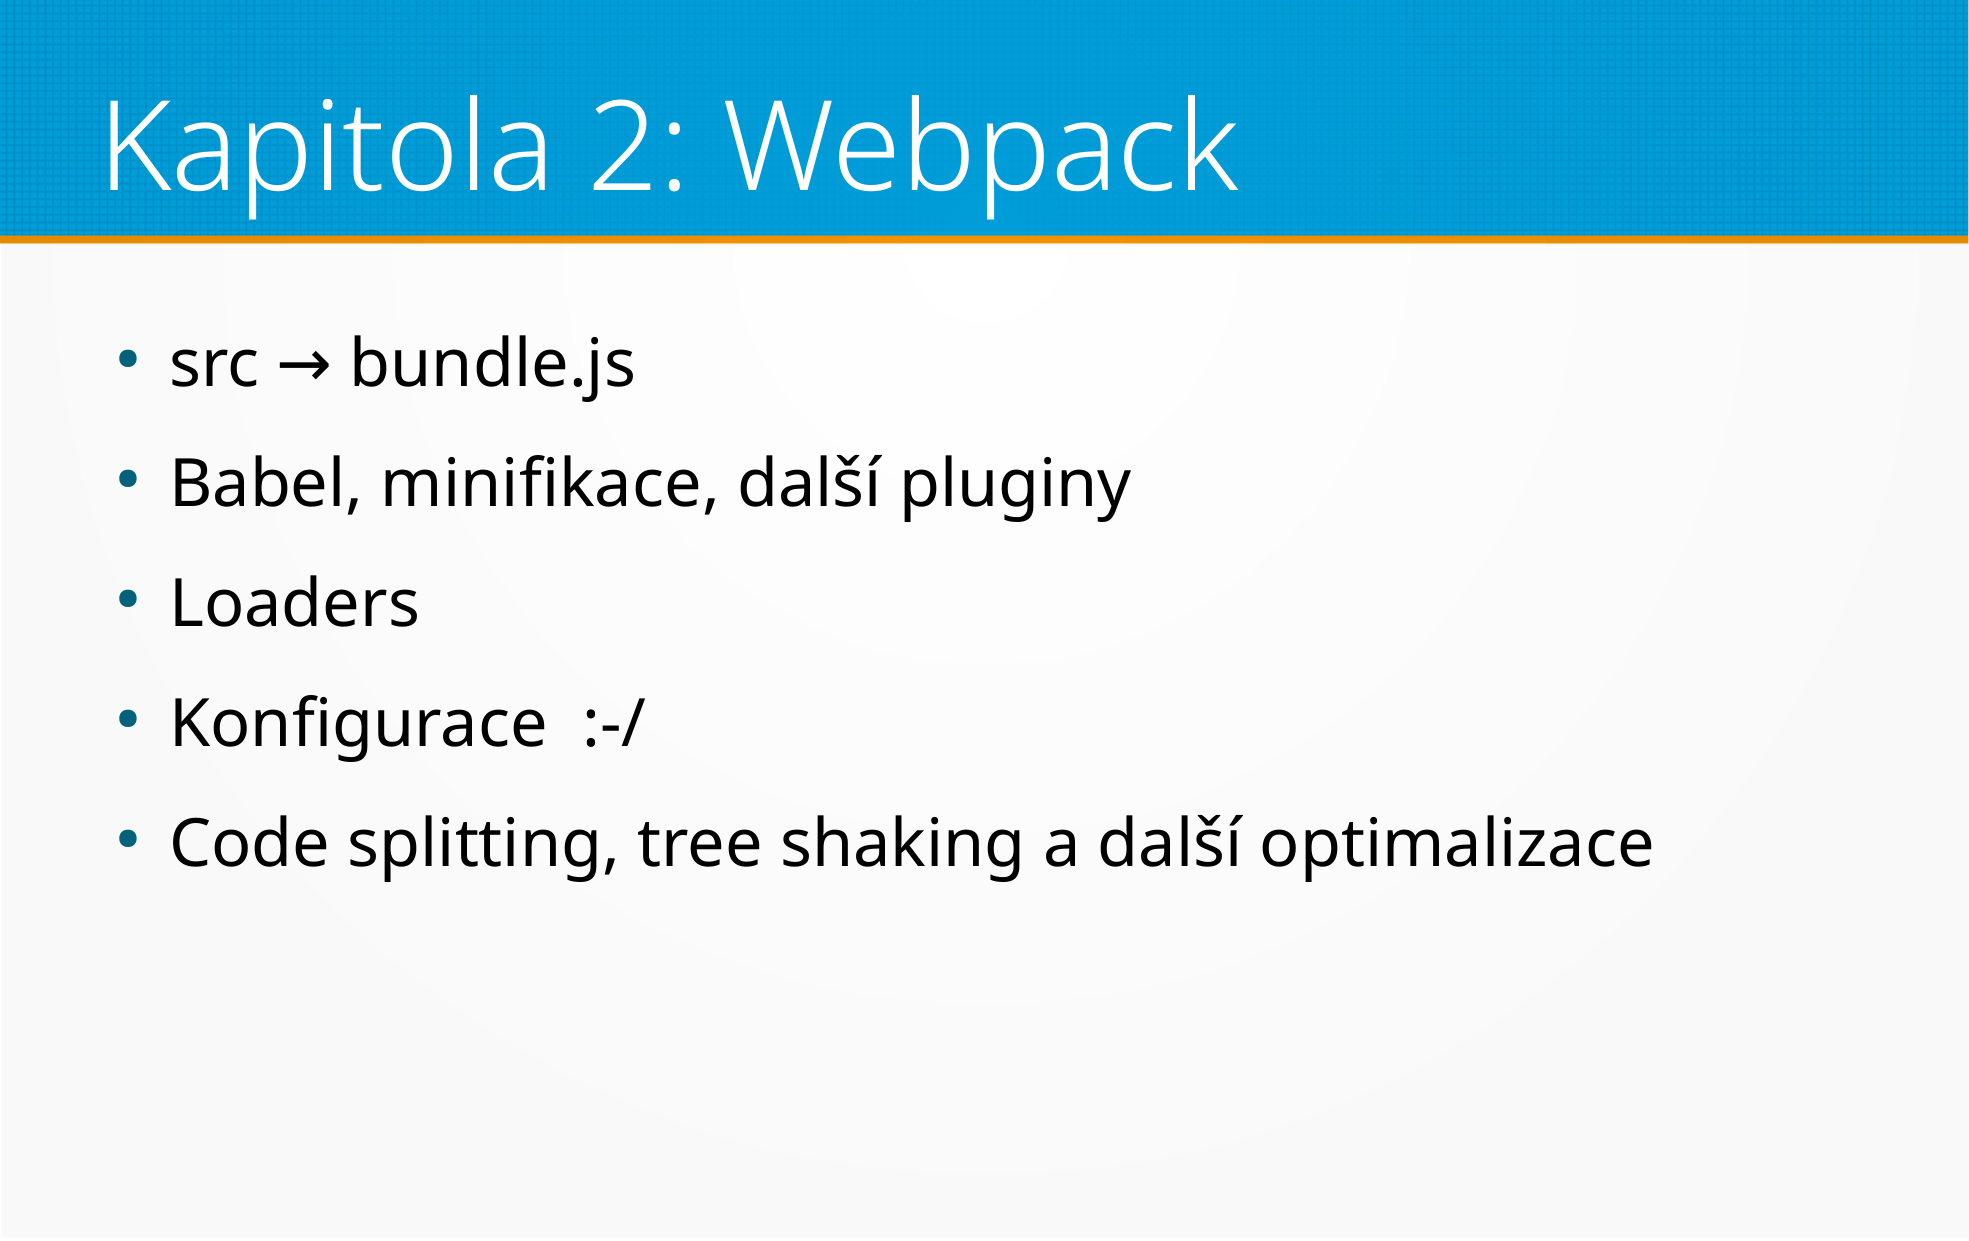

# Kapitola 2: Webpack
src → bundle.js
Babel, minifikace, další pluginy
Loaders
Konfigurace :-/
Code splitting, tree shaking a další optimalizace